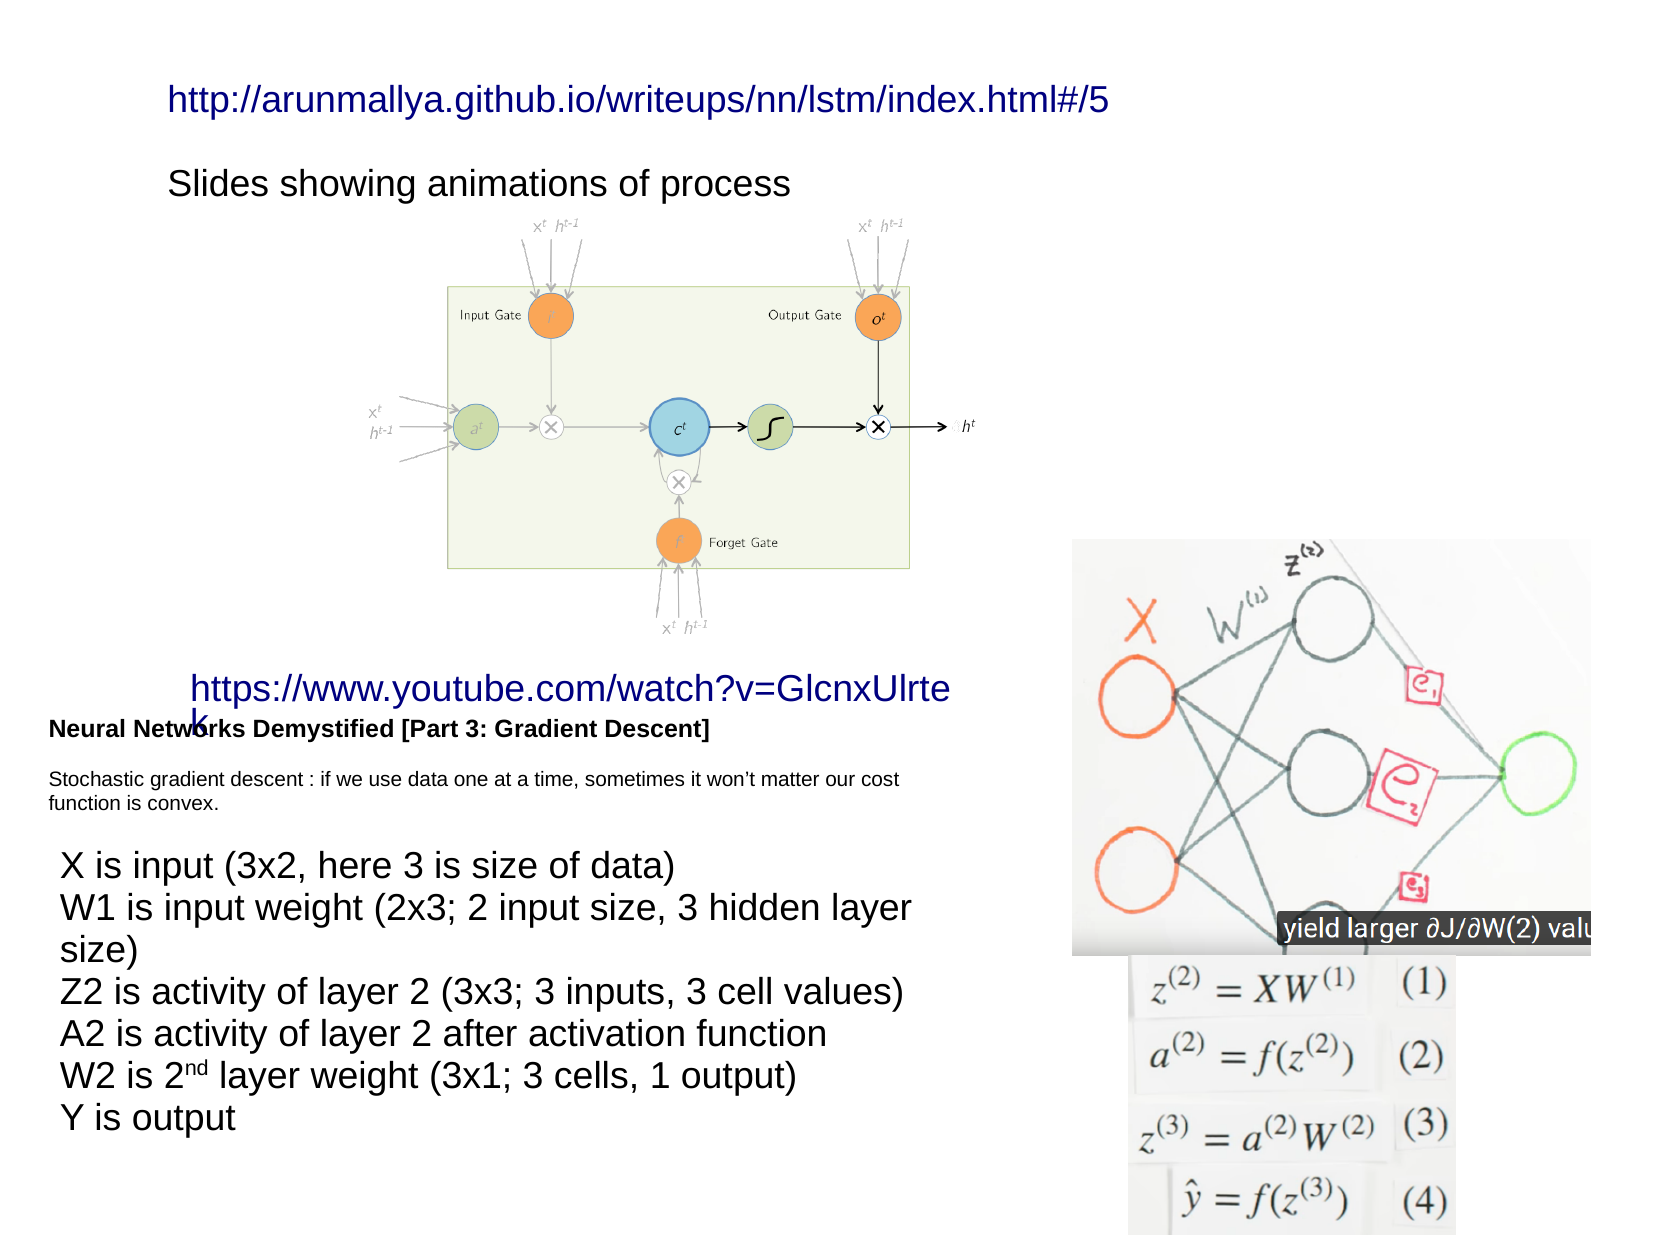

http://arunmallya.github.io/writeups/nn/lstm/index.html#/5
Slides showing animations of process
https://www.youtube.com/watch?v=GlcnxUlrtek
Neural Networks Demystified [Part 3: Gradient Descent]
Stochastic gradient descent : if we use data one at a time, sometimes it won’t matter our cost function is convex.
X is input (3x2, here 3 is size of data)
W1 is input weight (2x3; 2 input size, 3 hidden layer size)
Z2 is activity of layer 2 (3x3; 3 inputs, 3 cell values)
A2 is activity of layer 2 after activation function
W2 is 2nd layer weight (3x1; 3 cells, 1 output)
Y is output